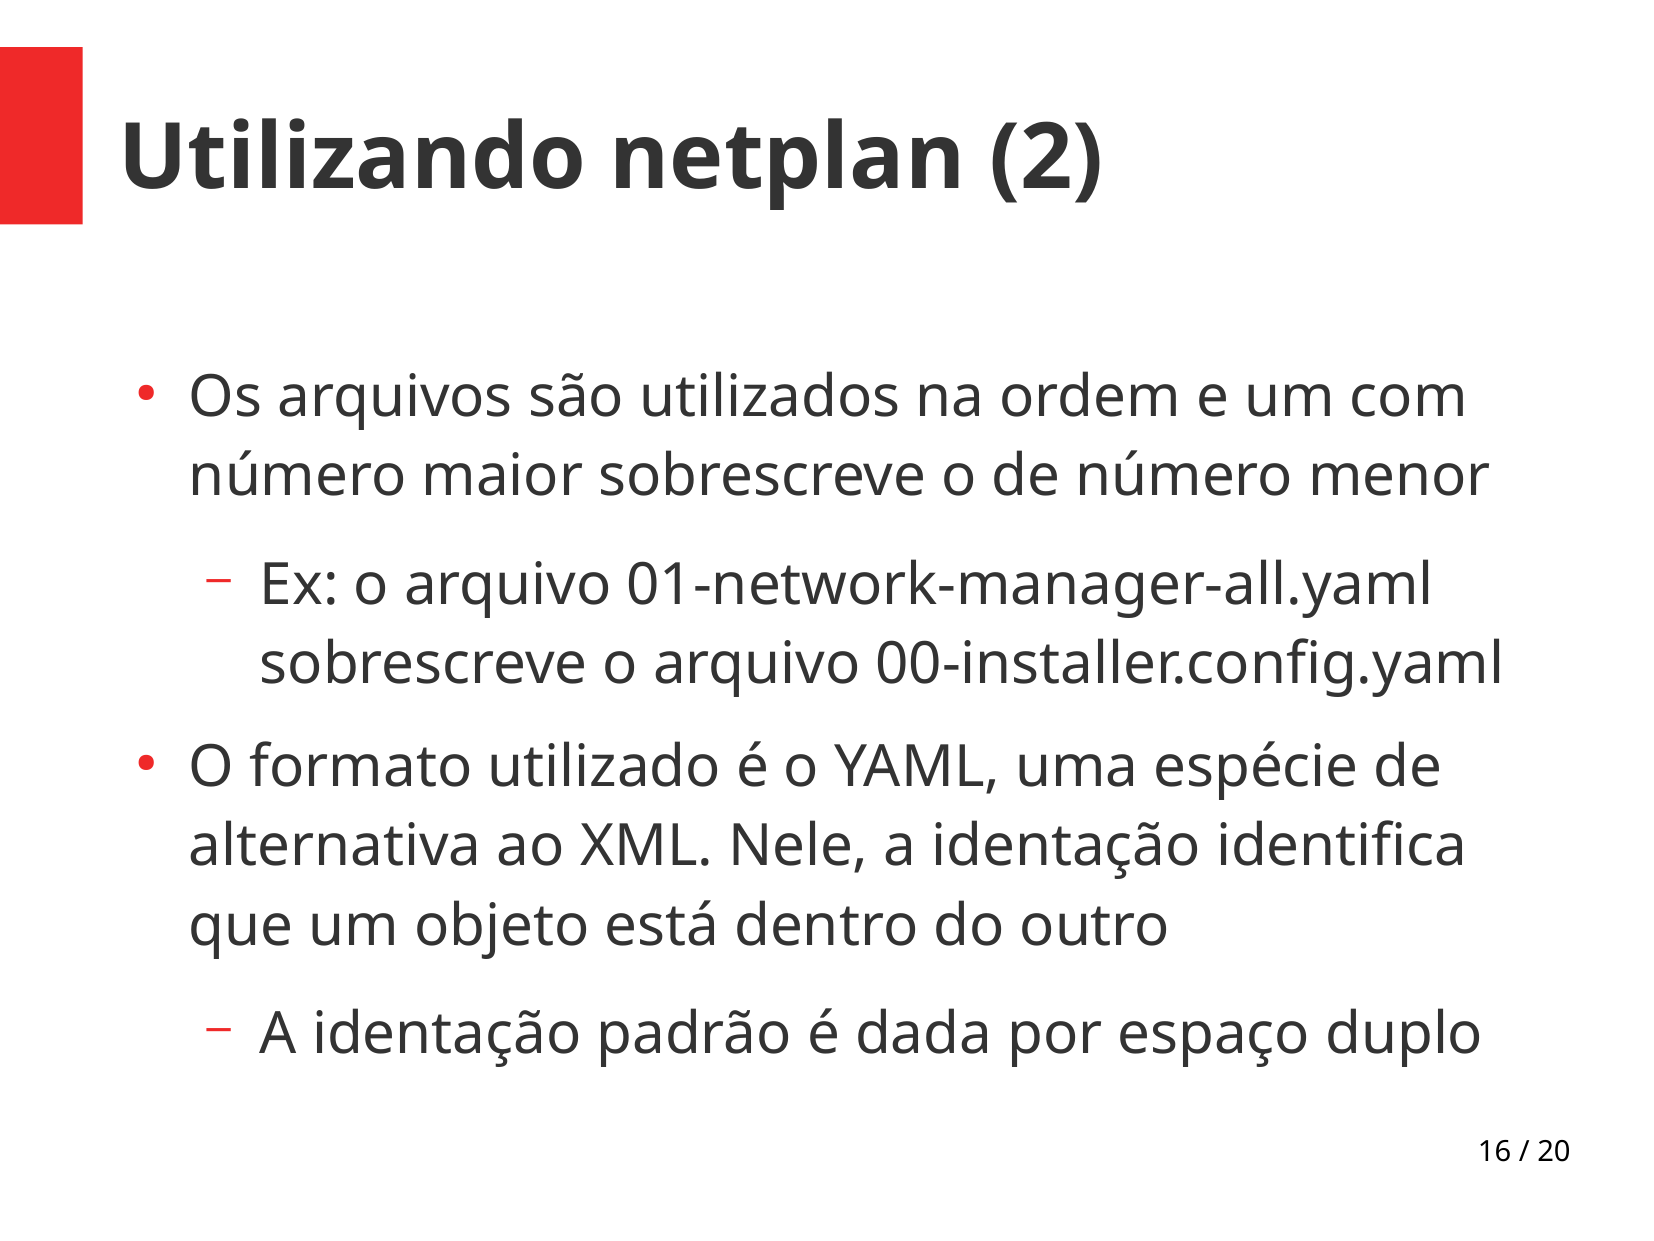

# Utilizando netplan (2)
Os arquivos são utilizados na ordem e um com número maior sobrescreve o de número menor
Ex: o arquivo 01-network-manager-all.yaml sobrescreve o arquivo 00-installer.config.yaml
O formato utilizado é o YAML, uma espécie de alternativa ao XML. Nele, a identação identifica que um objeto está dentro do outro
A identação padrão é dada por espaço duplo
16